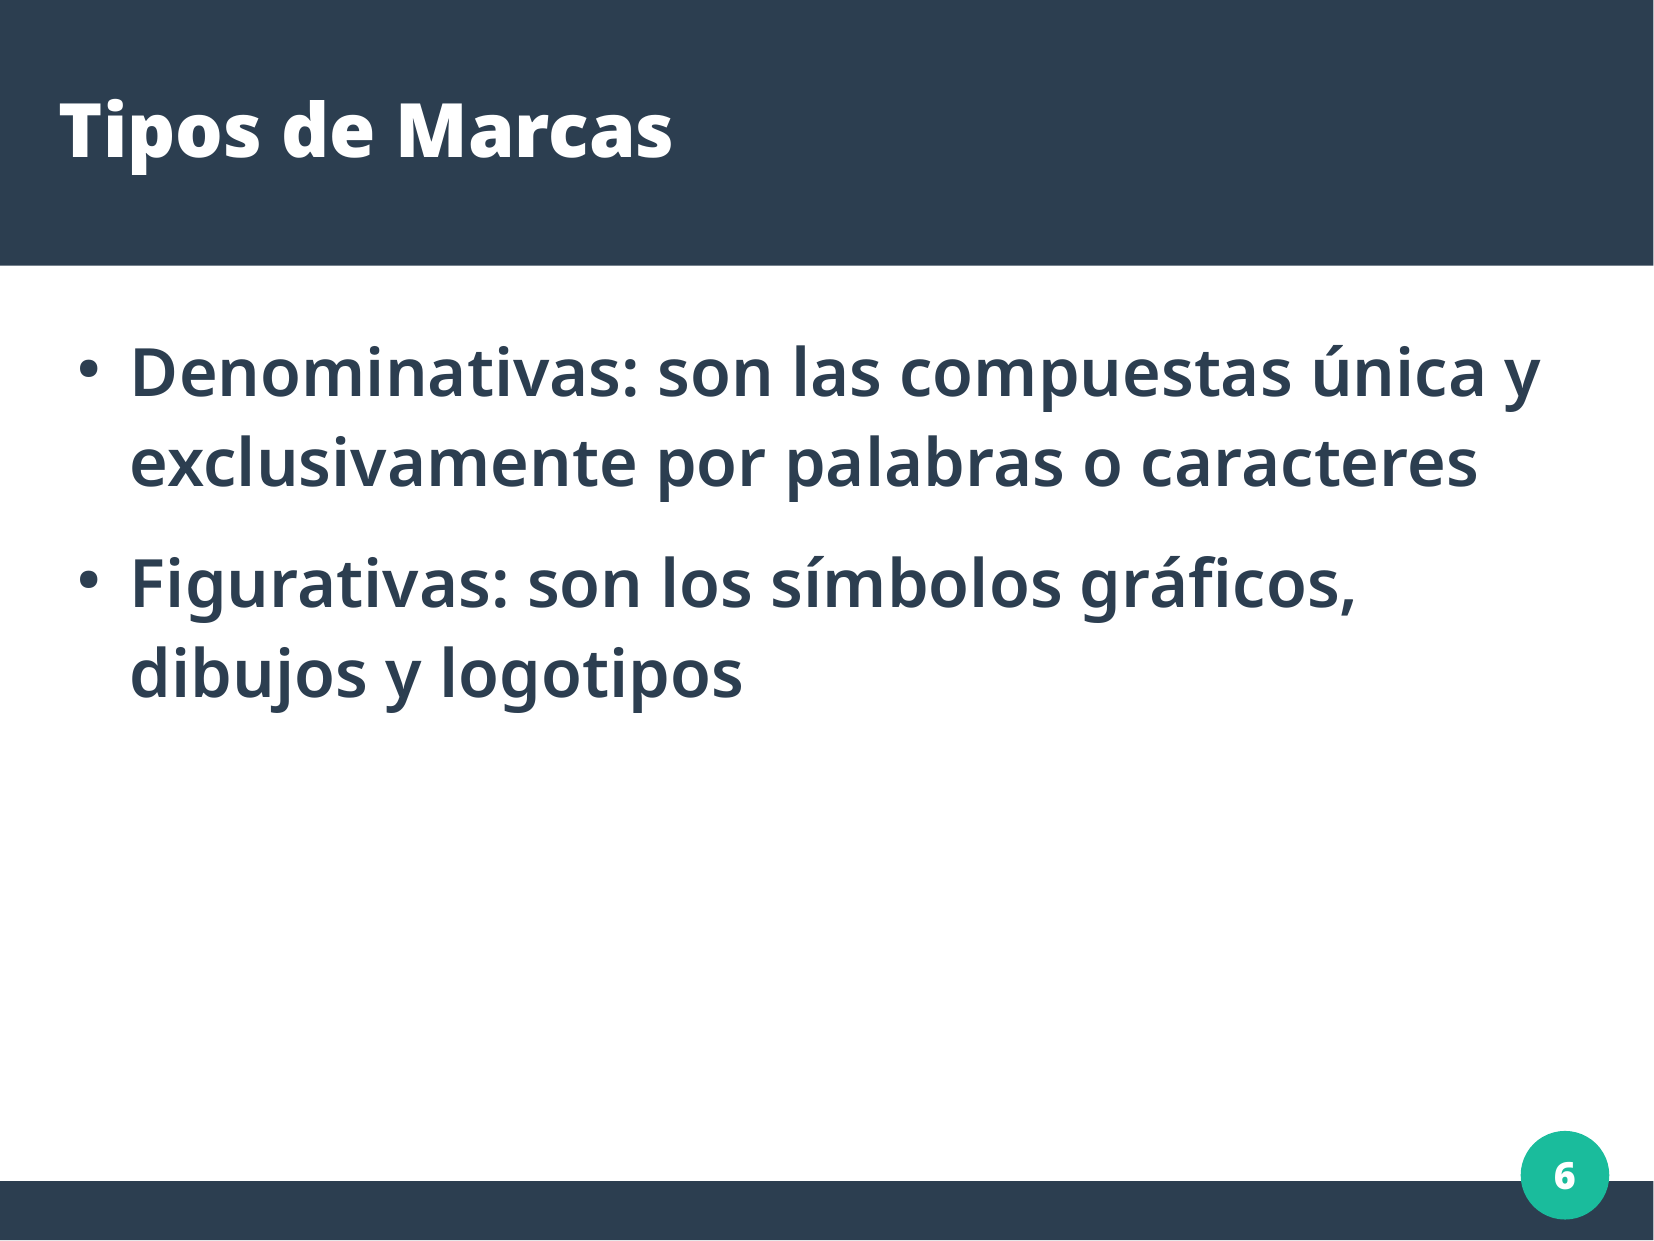

# Tipos de Marcas
Denominativas: son las compuestas única y exclusivamente por palabras o caracteres
Figurativas: son los símbolos gráficos, dibujos y logotipos
6